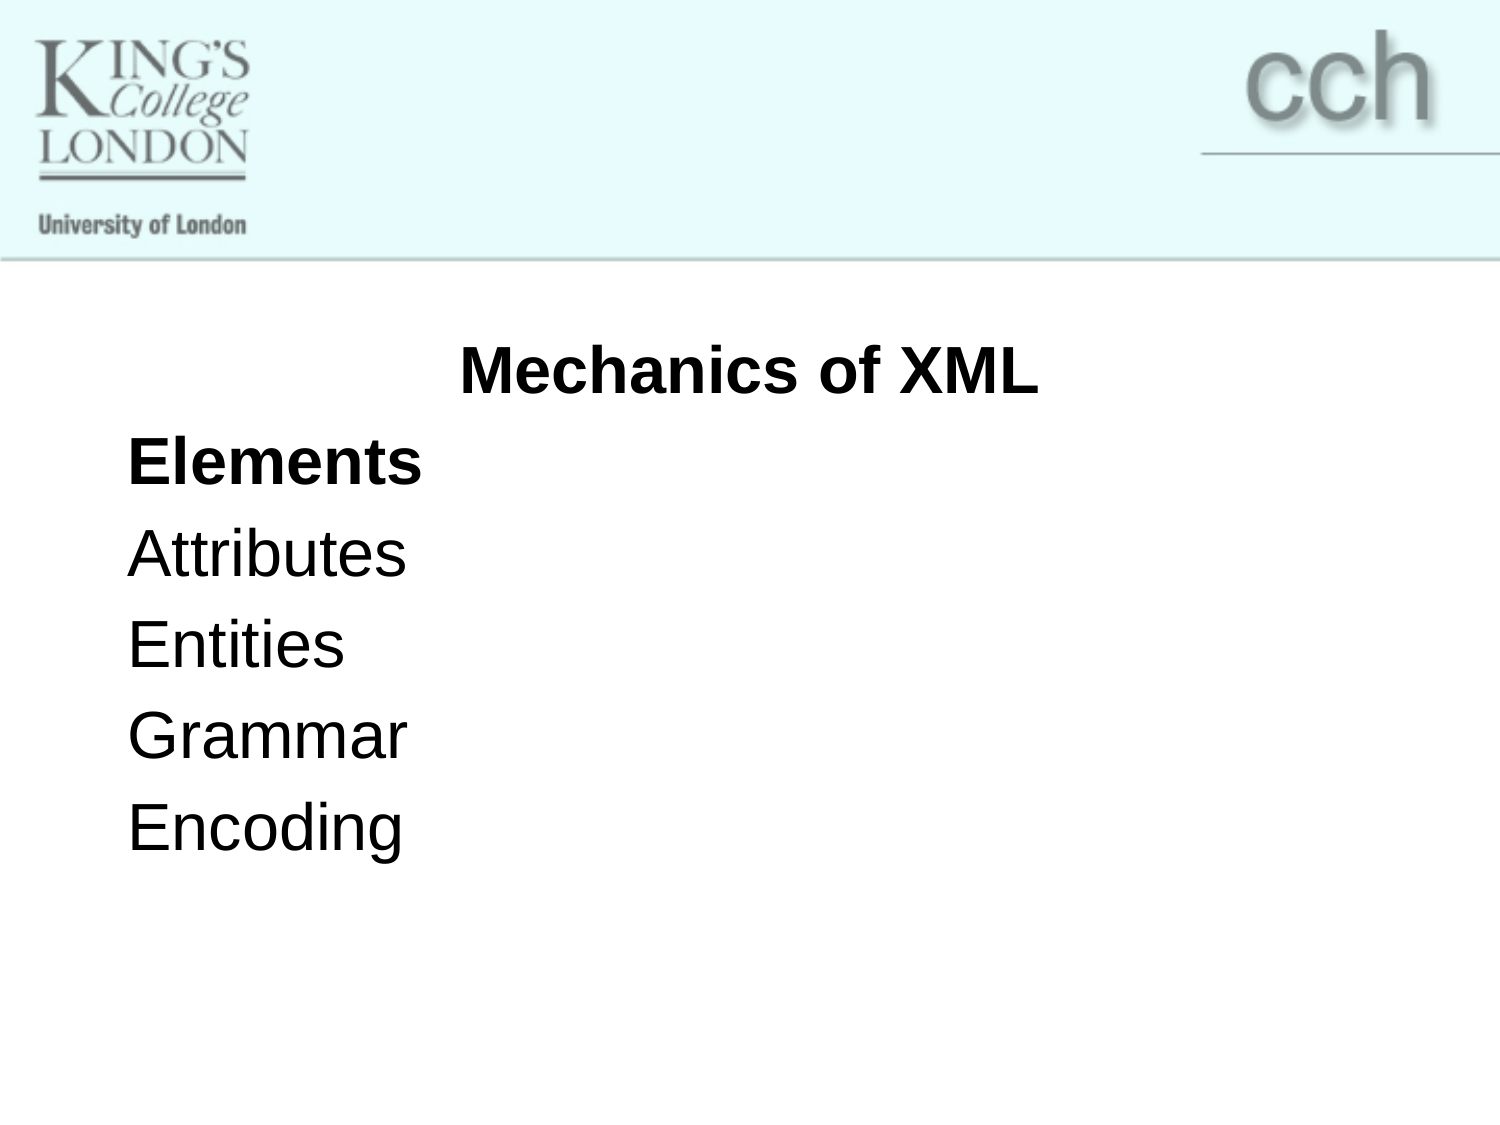

# Mechanics of XML
Elements
Attributes
Entities
Grammar
Encoding